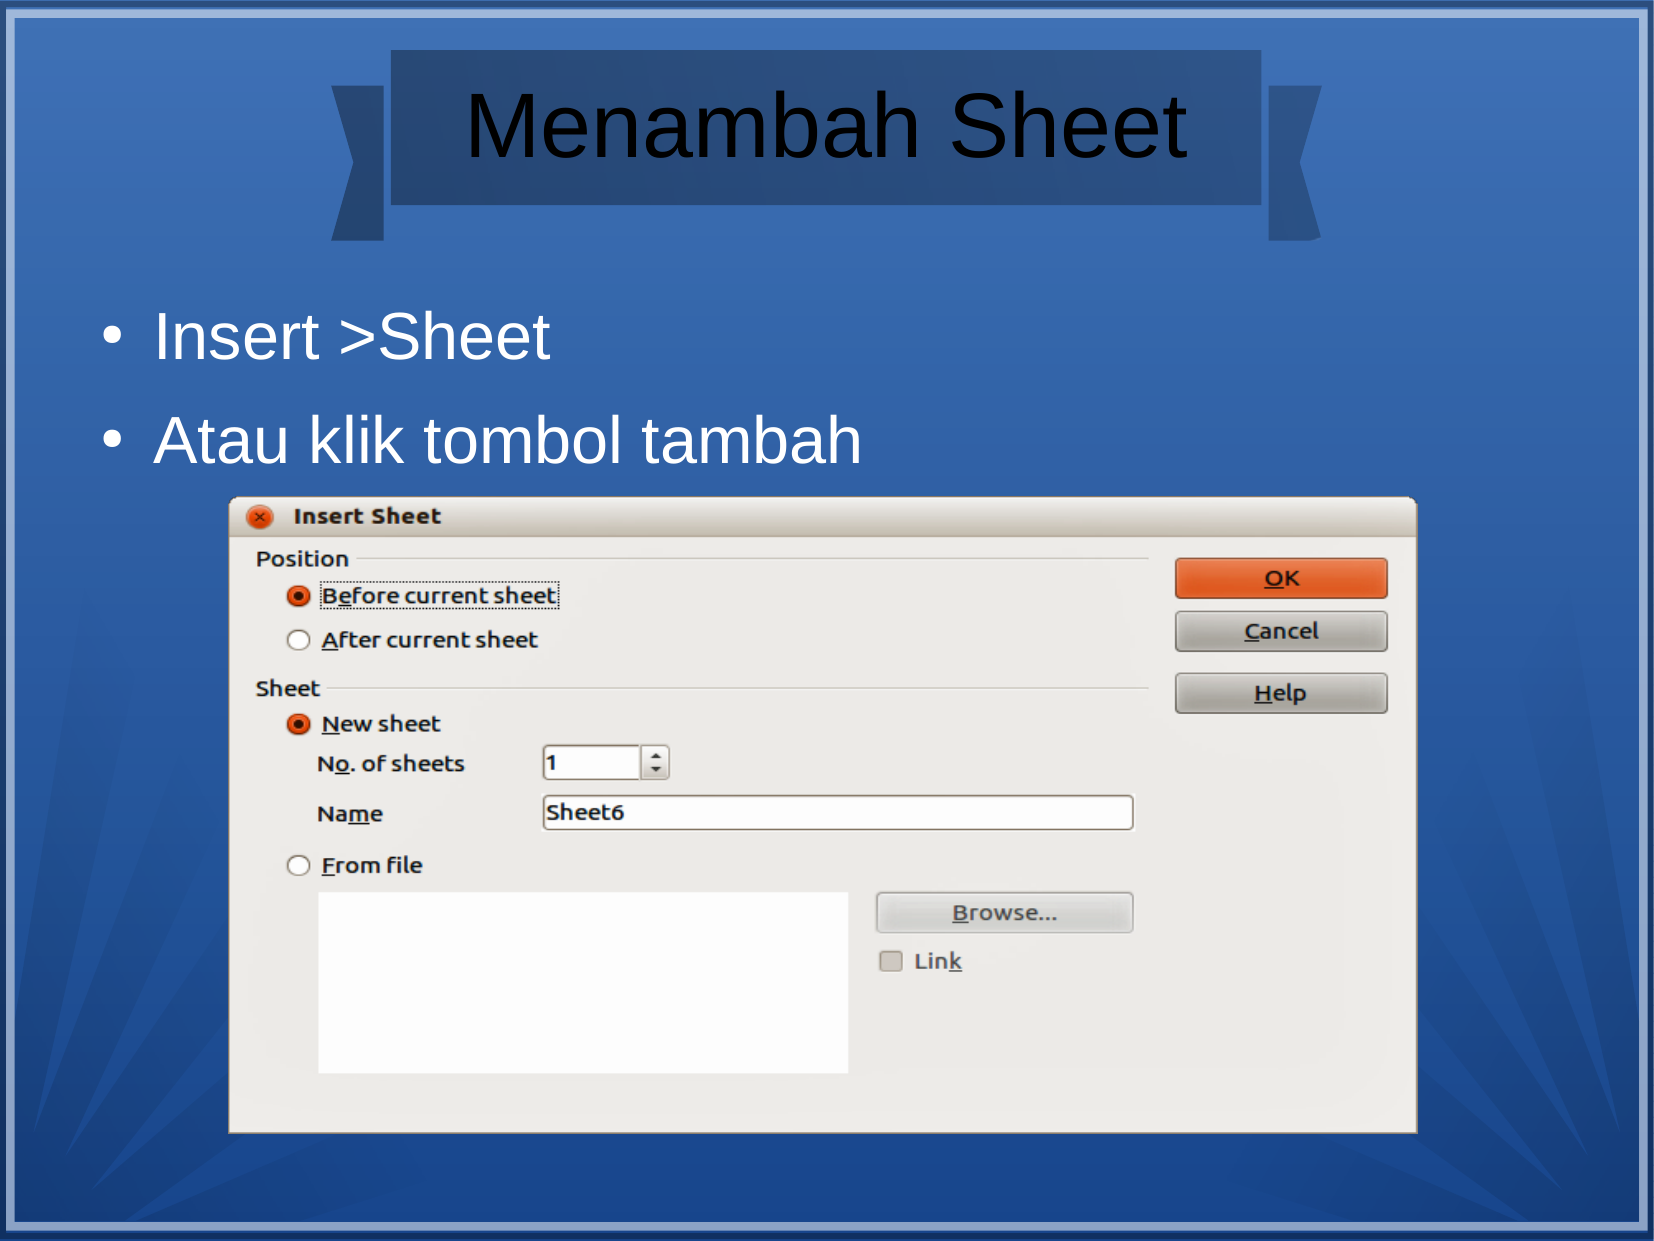

# Menambah Sheet
Insert >Sheet
Atau klik tombol tambah